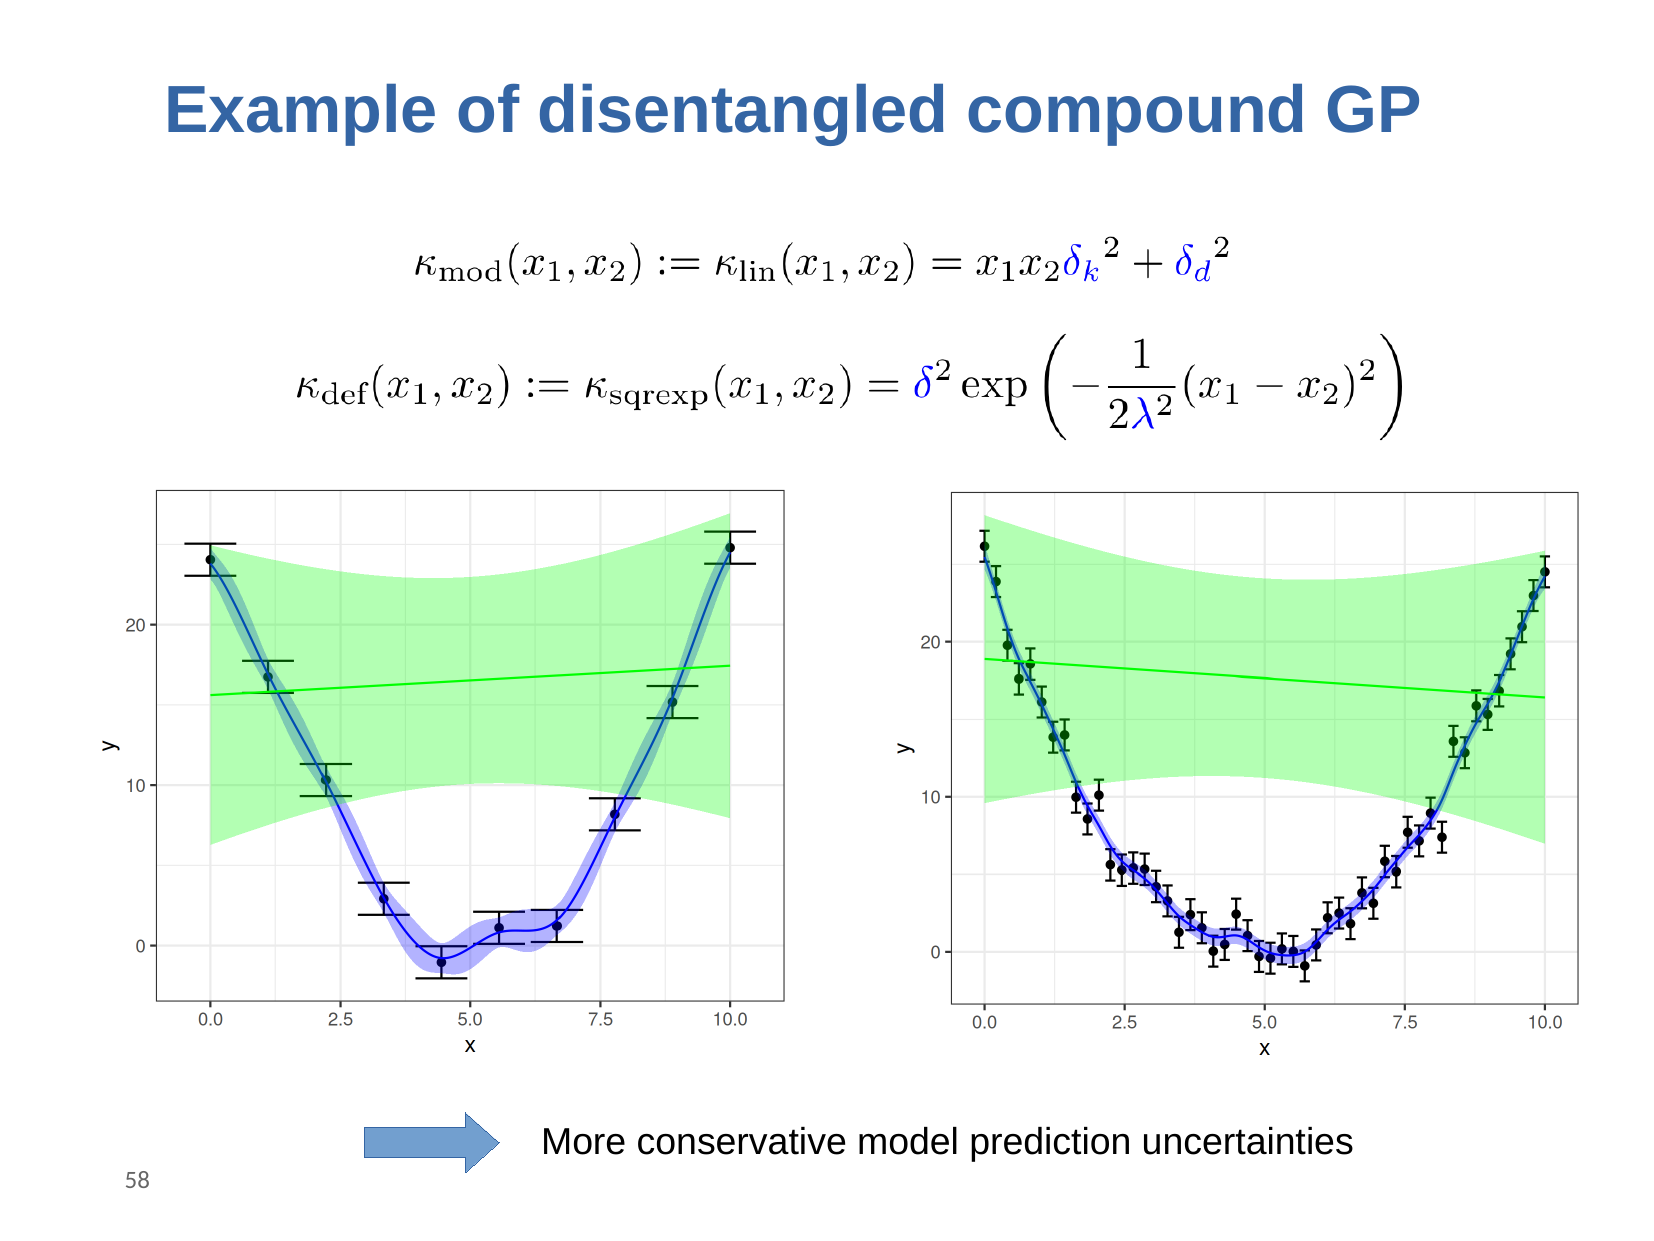

# Example of disentangled compound GP
More conservative model prediction uncertainties
58